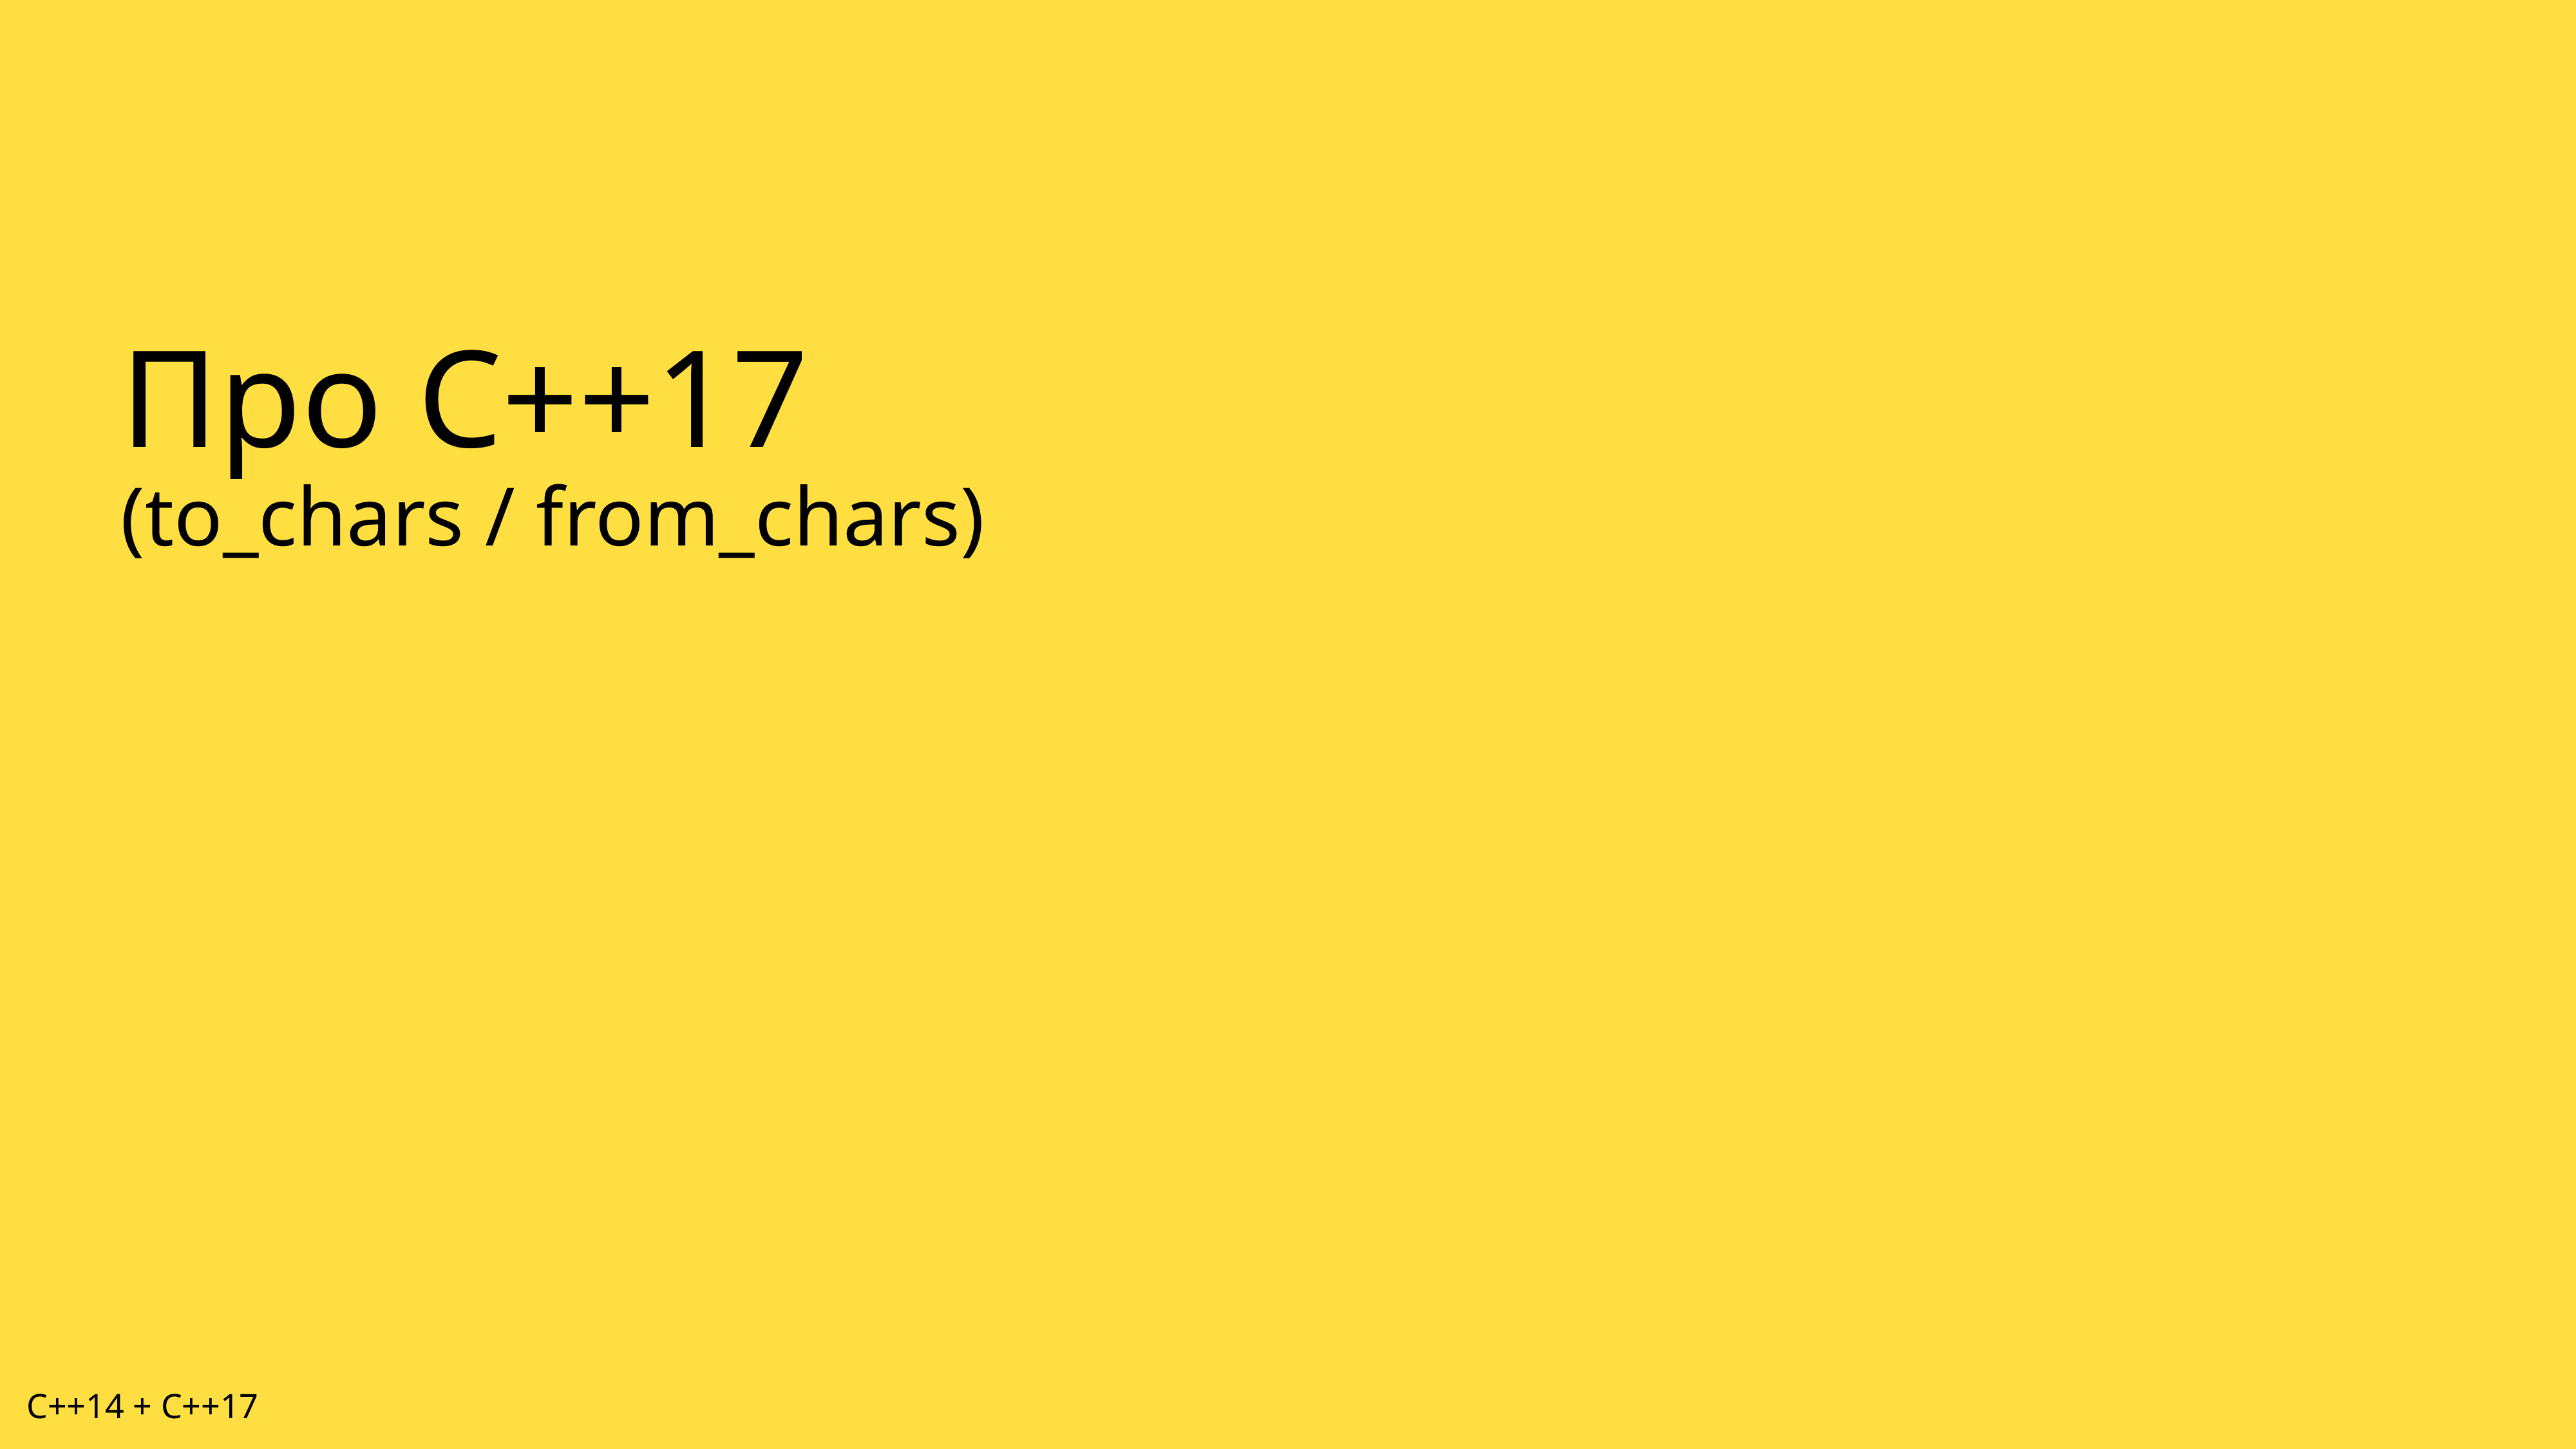

# Про С++17 (to_chars / from_chars)
C++14 + C++17